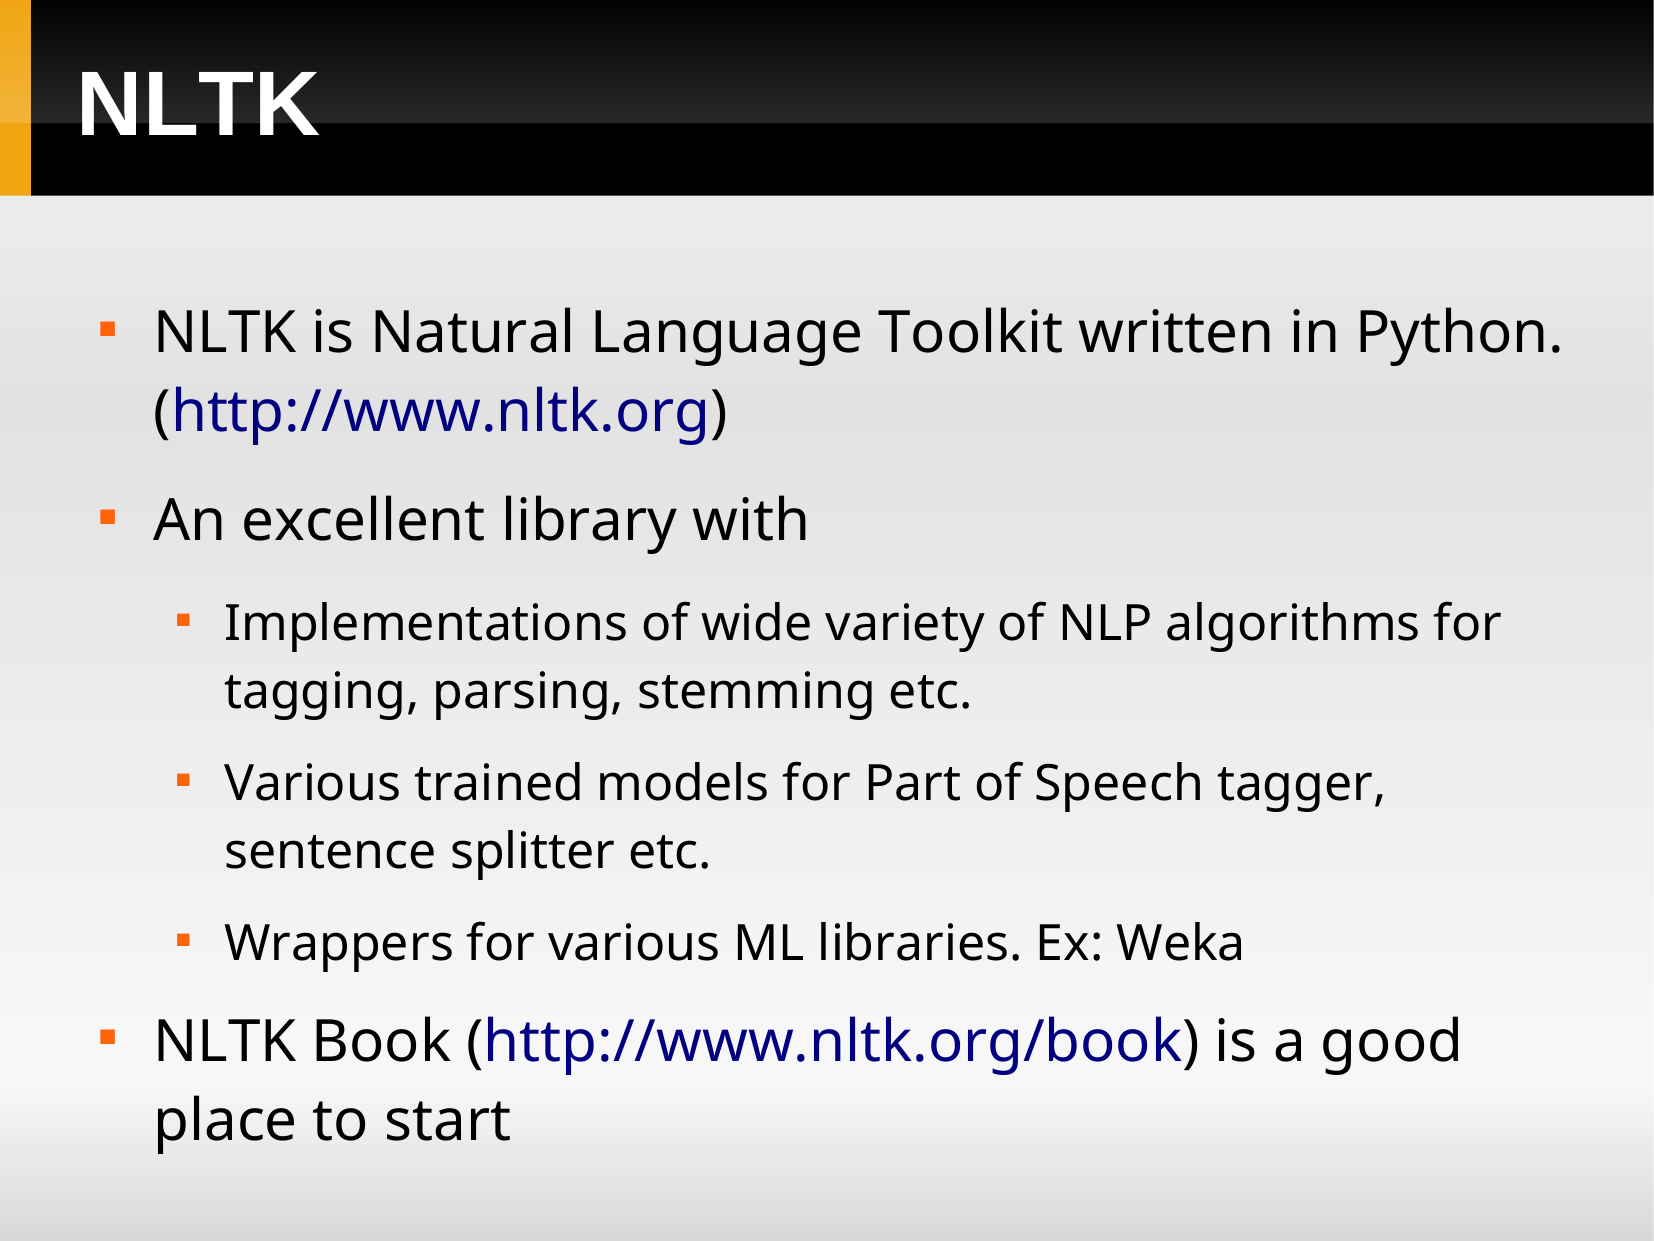

# NLTK
NLTK is Natural Language Toolkit written in Python. (http://www.nltk.org)
An excellent library with
Implementations of wide variety of NLP algorithms for tagging, parsing, stemming etc.
Various trained models for Part of Speech tagger, sentence splitter etc.
Wrappers for various ML libraries. Ex: Weka
NLTK Book (http://www.nltk.org/book) is a good place to start